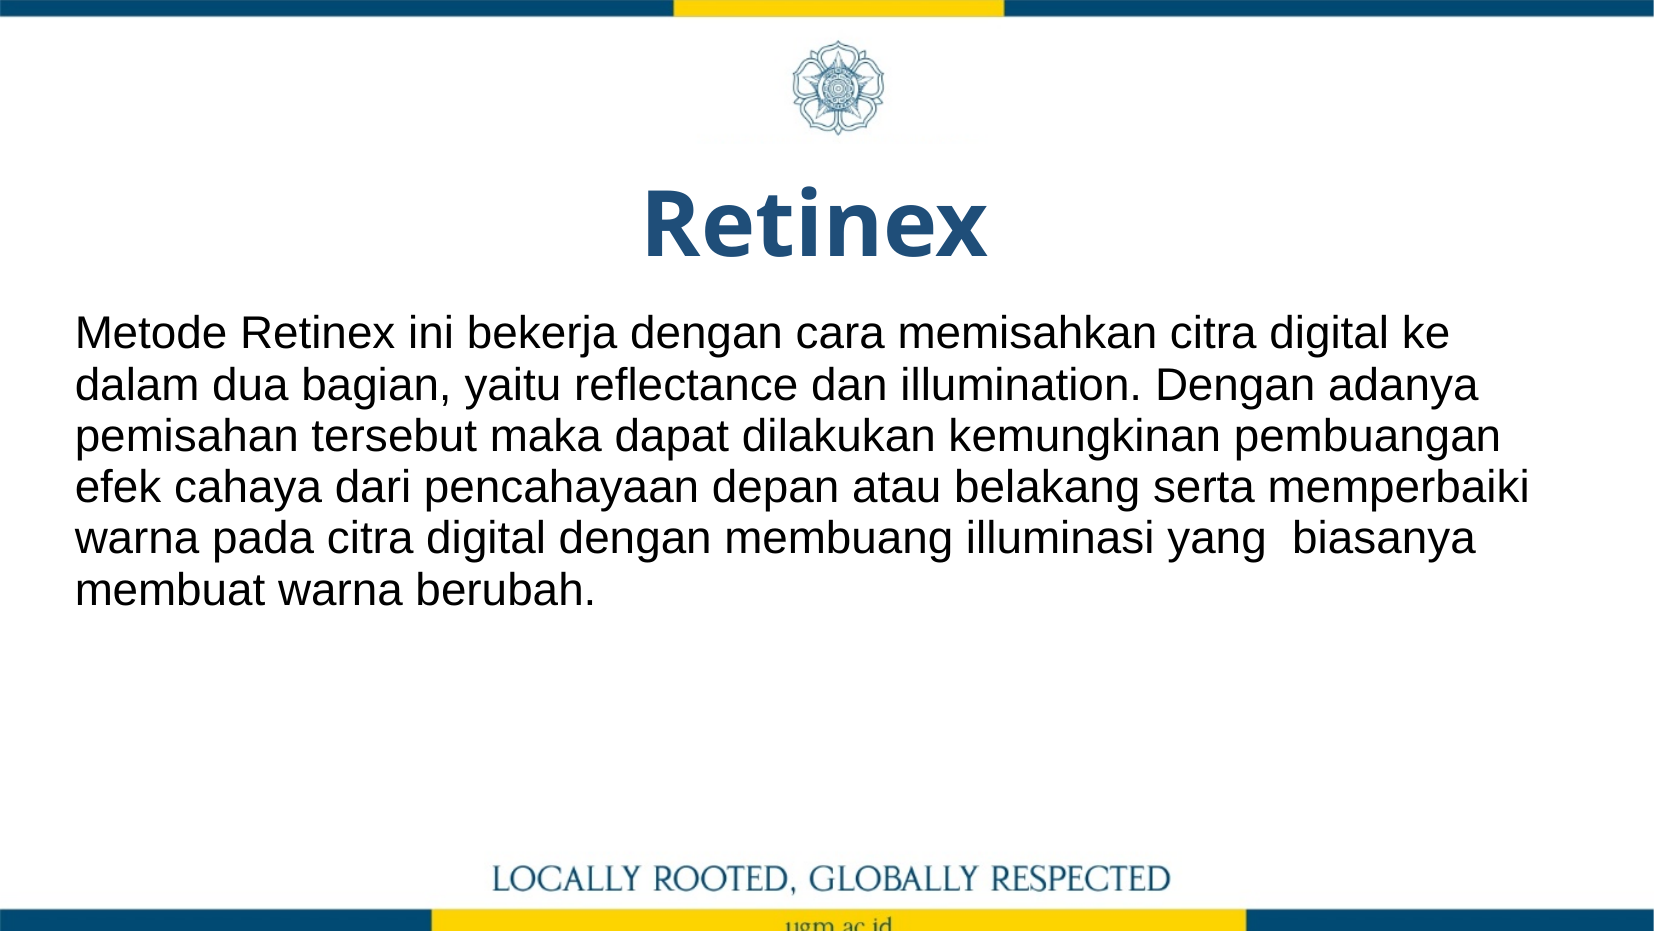

# Retinex
Metode Retinex ini bekerja dengan cara memisahkan citra digital ke dalam dua bagian, yaitu reflectance dan illumination. Dengan adanya pemisahan tersebut maka dapat dilakukan kemungkinan pembuangan efek cahaya dari pencahayaan depan atau belakang serta memperbaiki warna pada citra digital dengan membuang illuminasi yang biasanya membuat warna berubah.